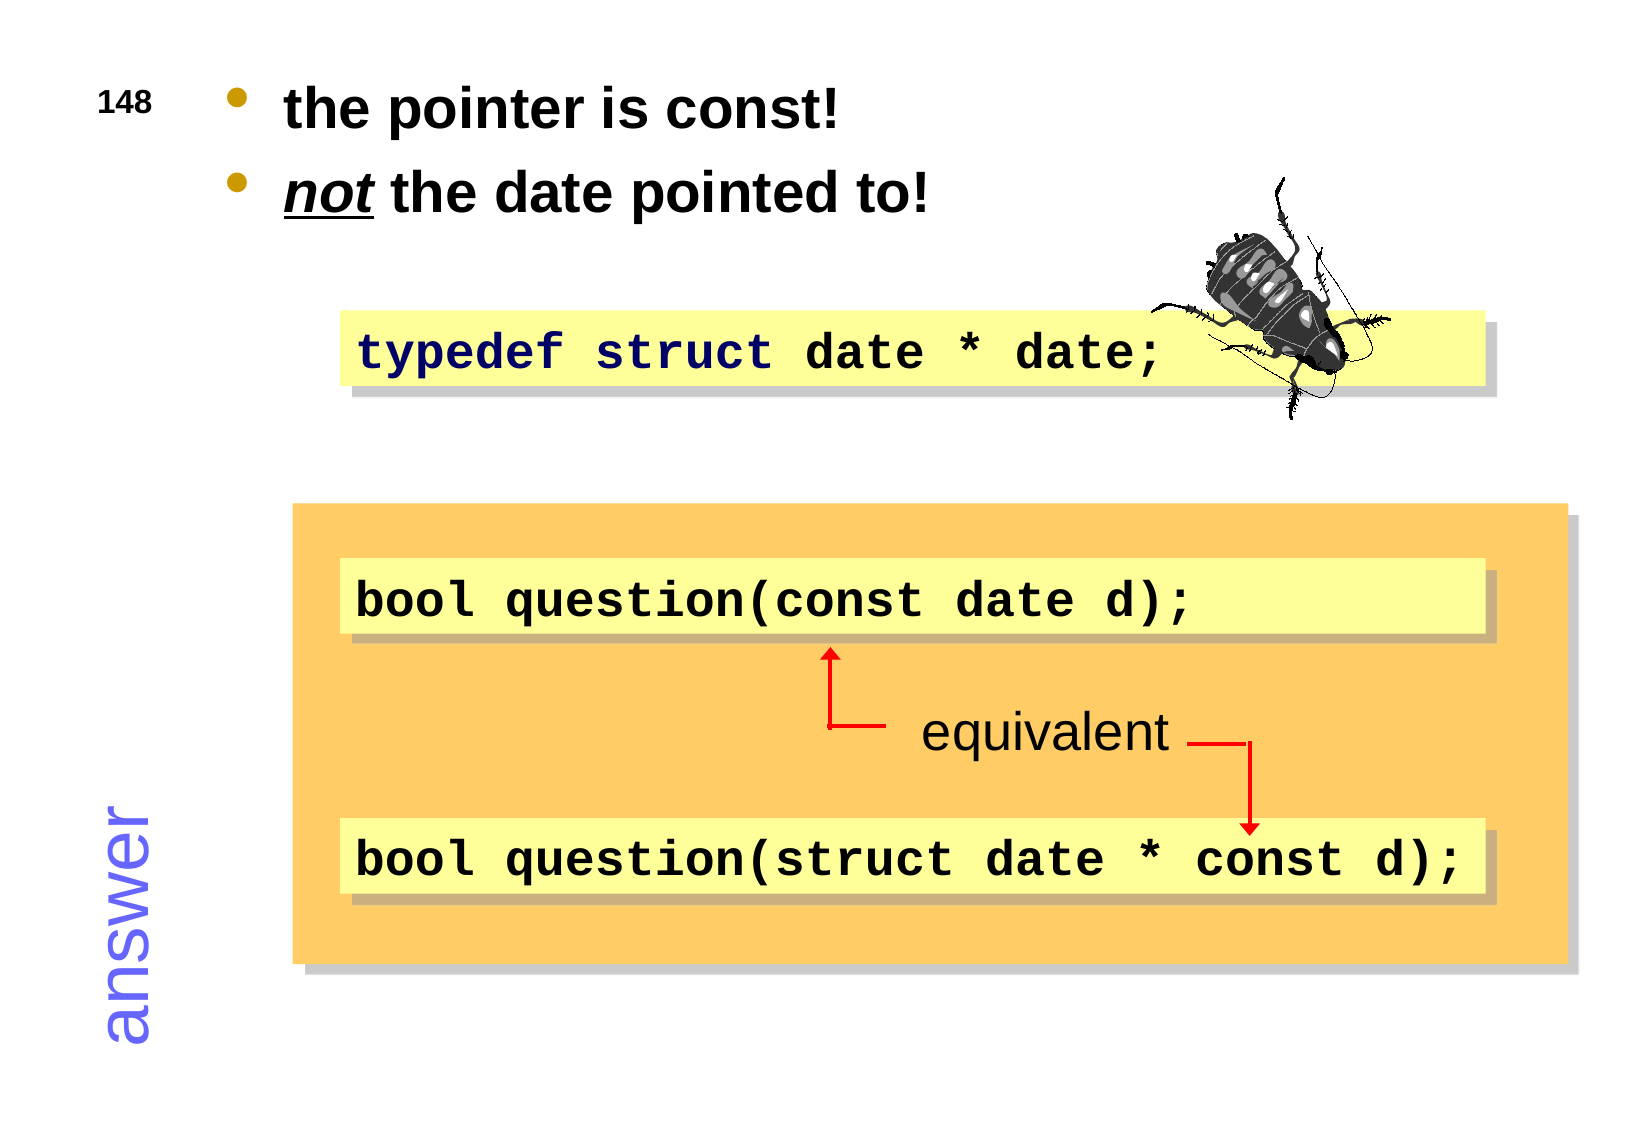

148
the pointer is const!
not the date pointed to!
typedef struct date * date;
# answer
bool question(const date d);
equivalent
bool question(struct date * const d);